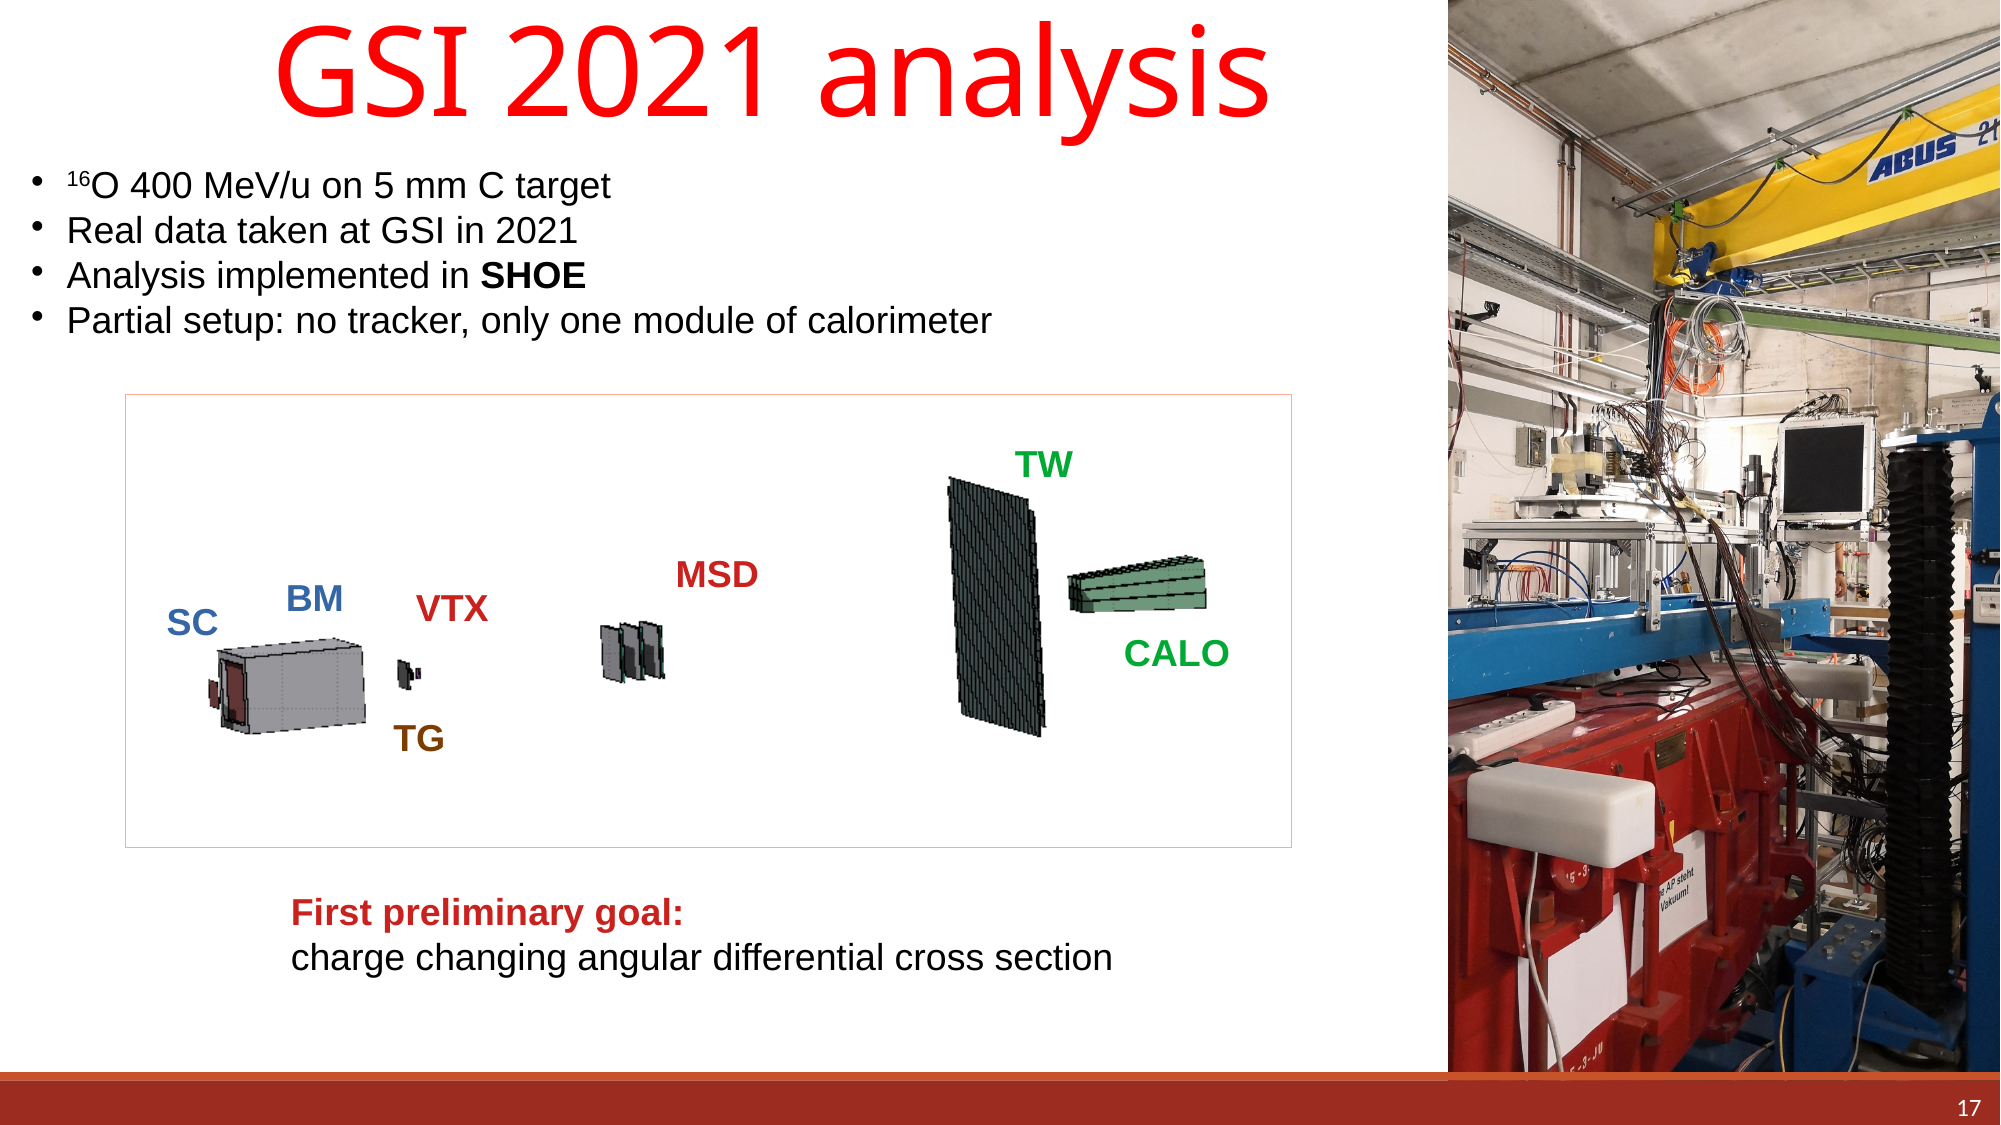

GSI 2021 analysis
16O 400 MeV/u on 5 mm C target
Real data taken at GSI in 2021
Analysis implemented in SHOE
Partial setup: no tracker, only one module of calorimeter
TW
MSD
BM
VTX
SC
CALO
TG
First preliminary goal:
charge changing angular differential cross section